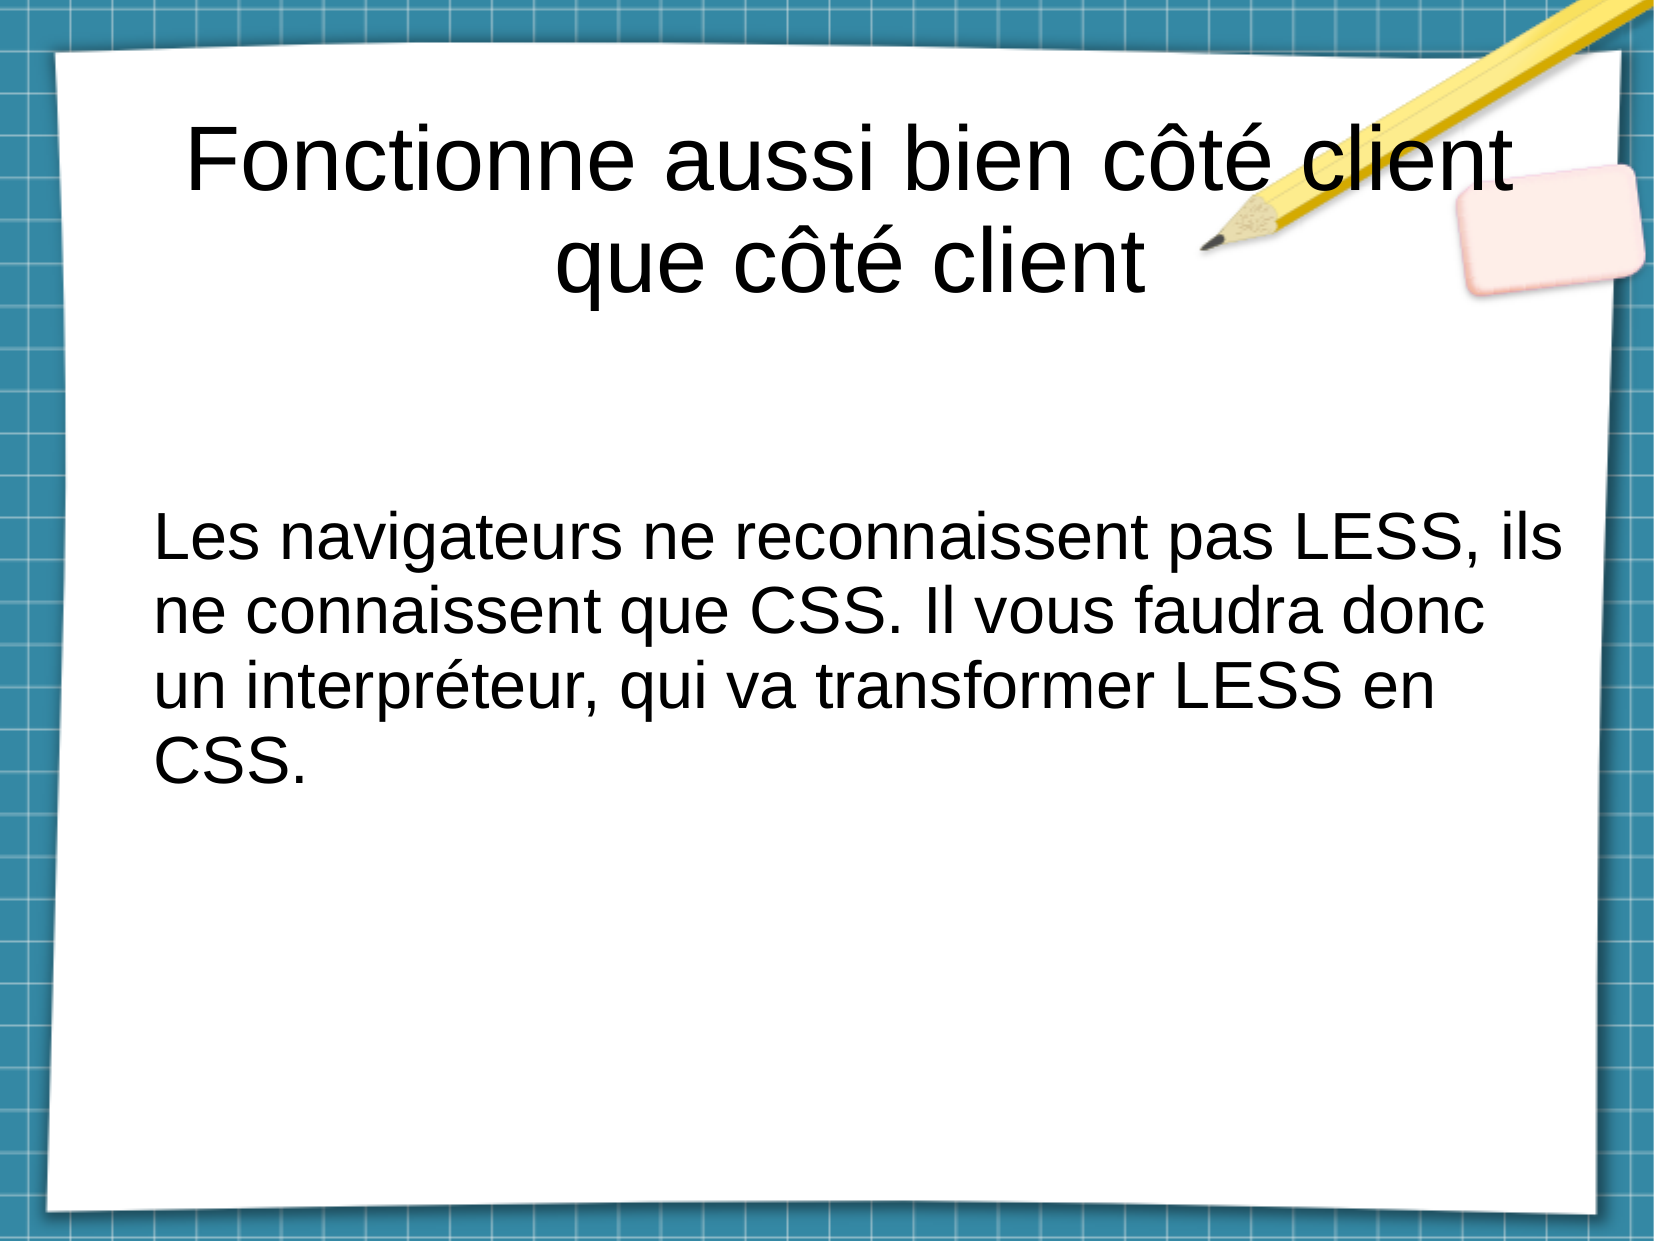

# Fonctionne aussi bien côté client que côté client
Les navigateurs ne reconnaissent pas LESS, ils ne connaissent que CSS. Il vous faudra donc un interpréteur, qui va transformer LESS en CSS.